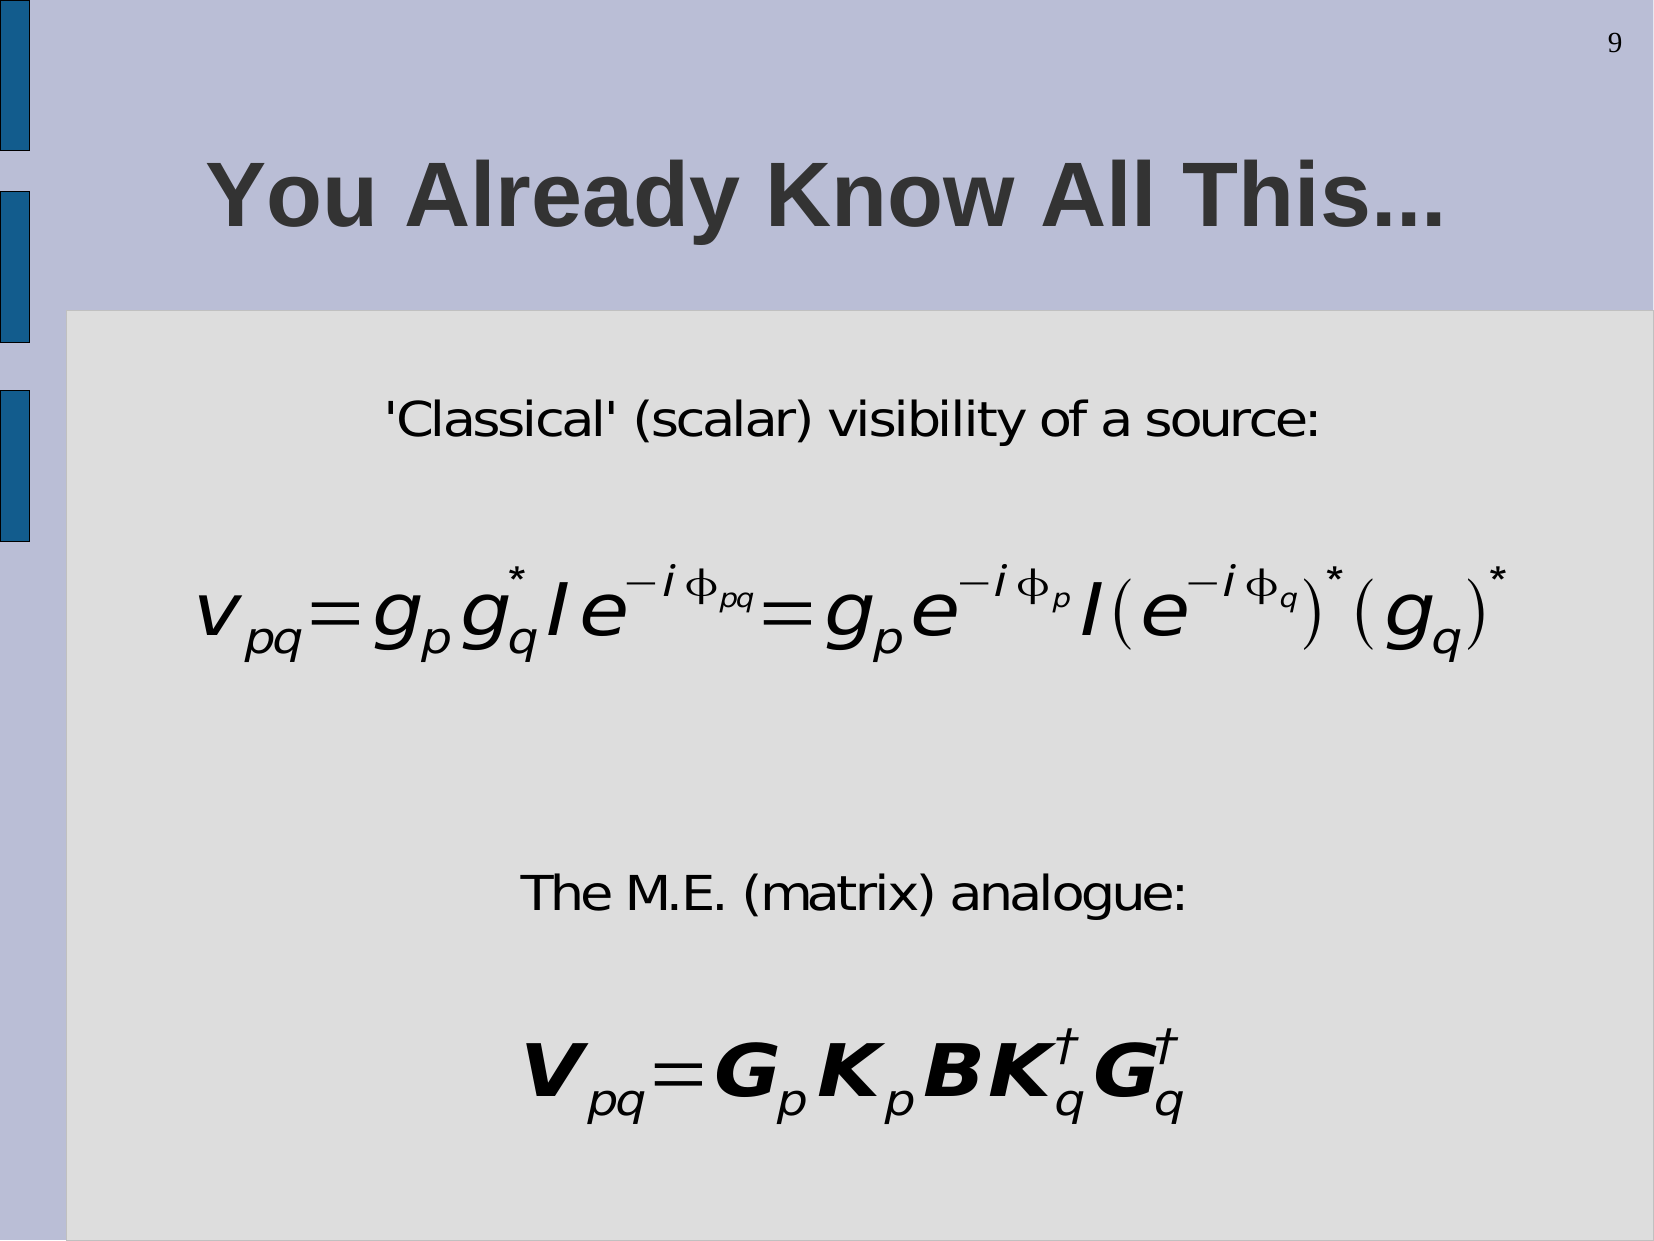

9
# You Already Know All This...